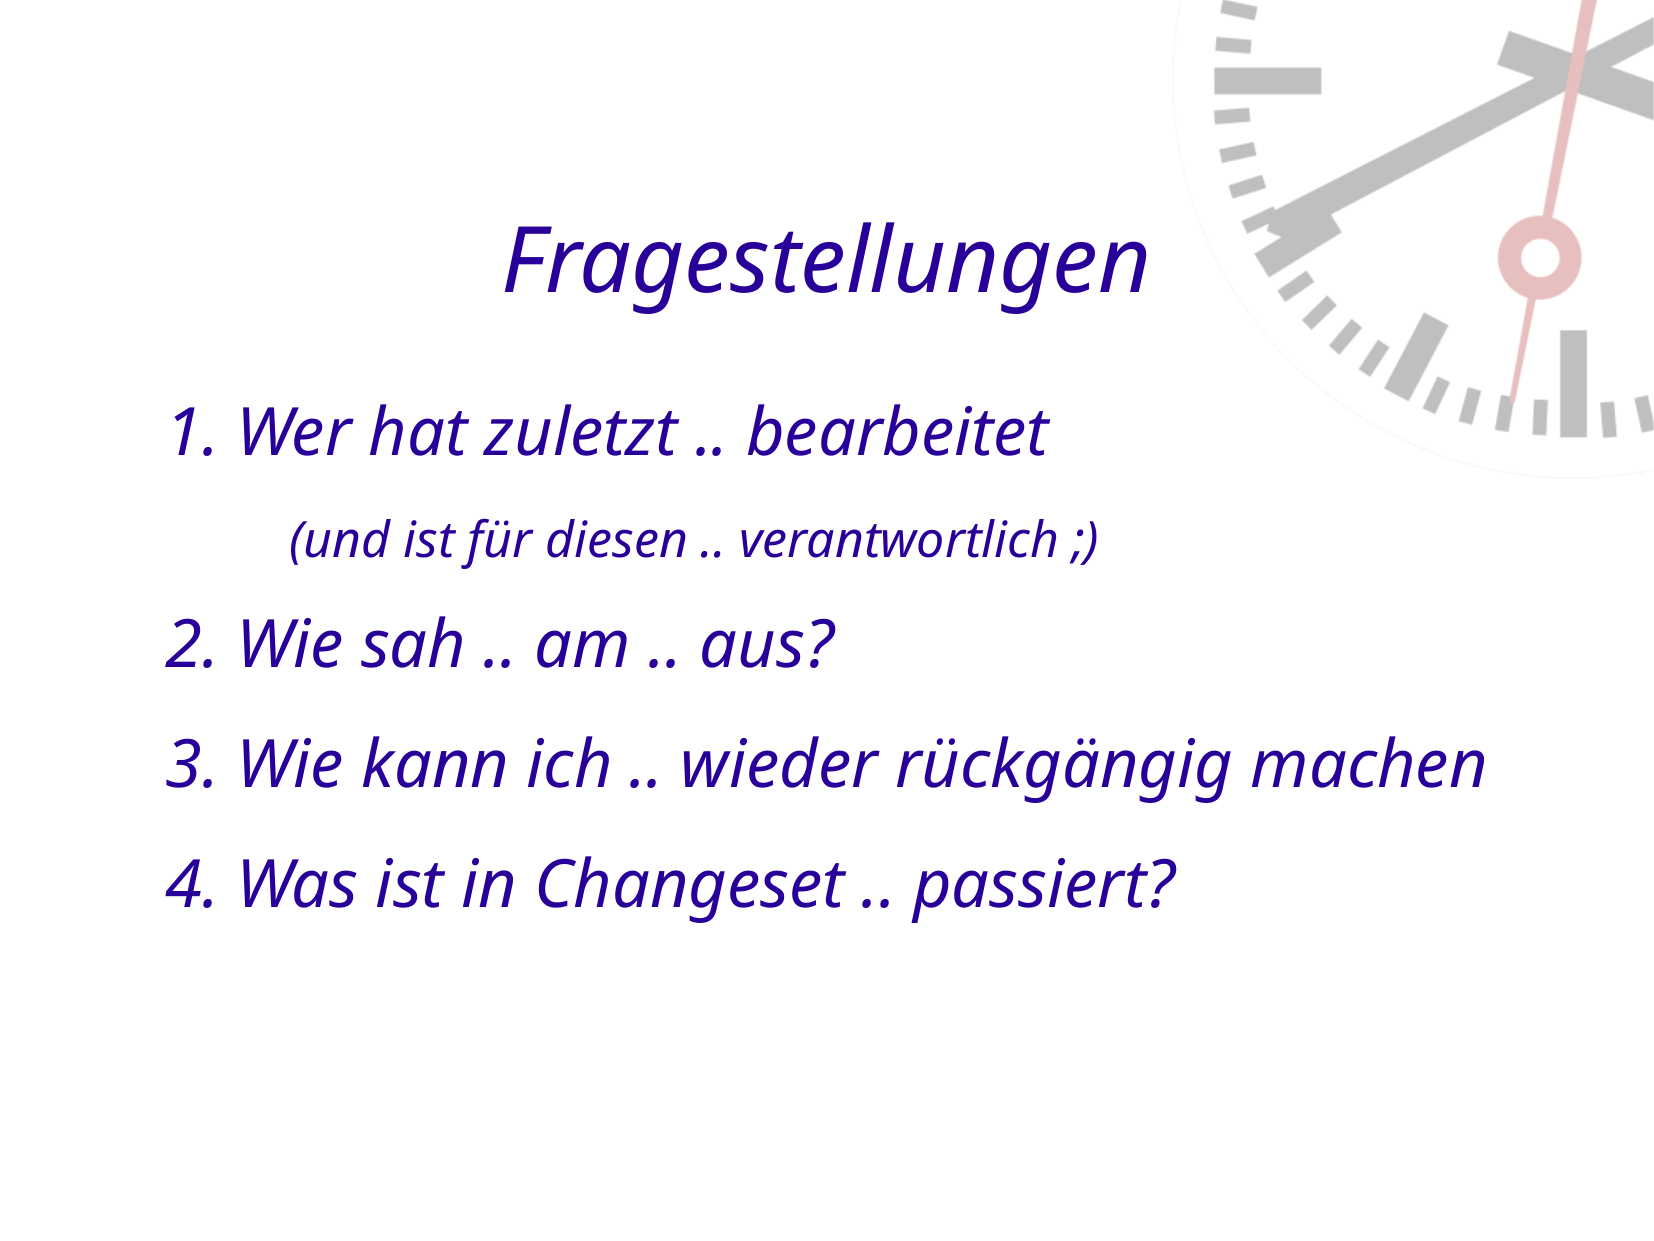

# Fragestellungen
Wer hat zuletzt .. bearbeitet
(und ist für diesen .. verantwortlich ;)
Wie sah .. am .. aus?
Wie kann ich .. wieder rückgängig machen
Was ist in Changeset .. passiert?